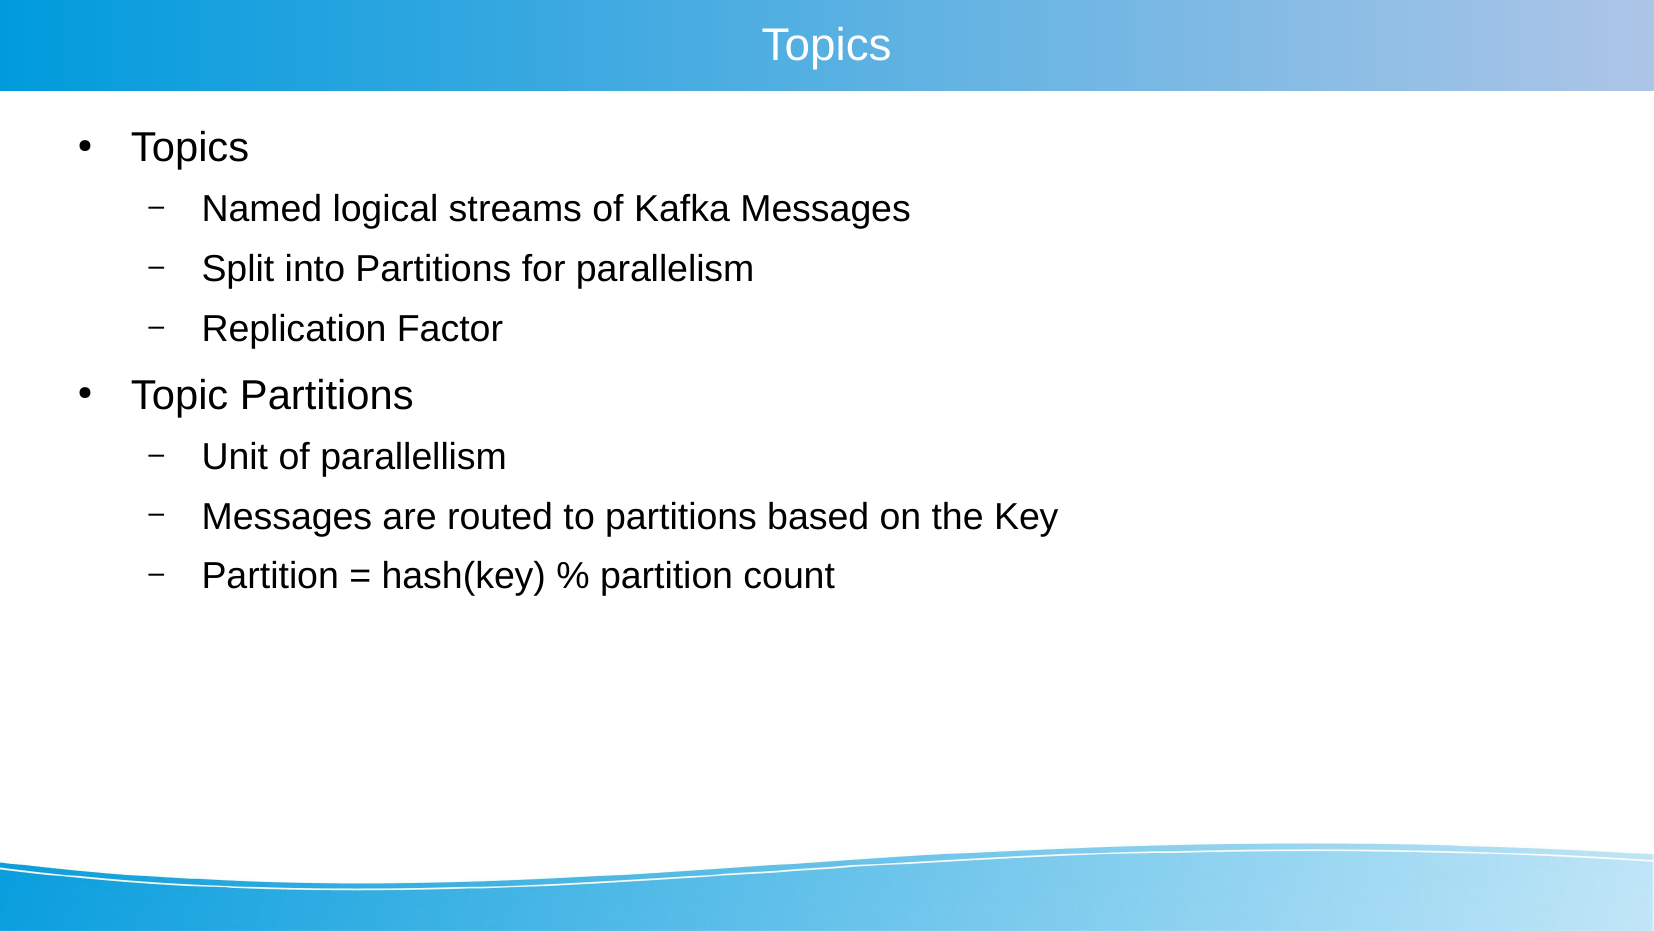

# Topics
Topics
Named logical streams of Kafka Messages
Split into Partitions for parallelism
Replication Factor
Topic Partitions
Unit of parallellism
Messages are routed to partitions based on the Key
Partition = hash(key) % partition count